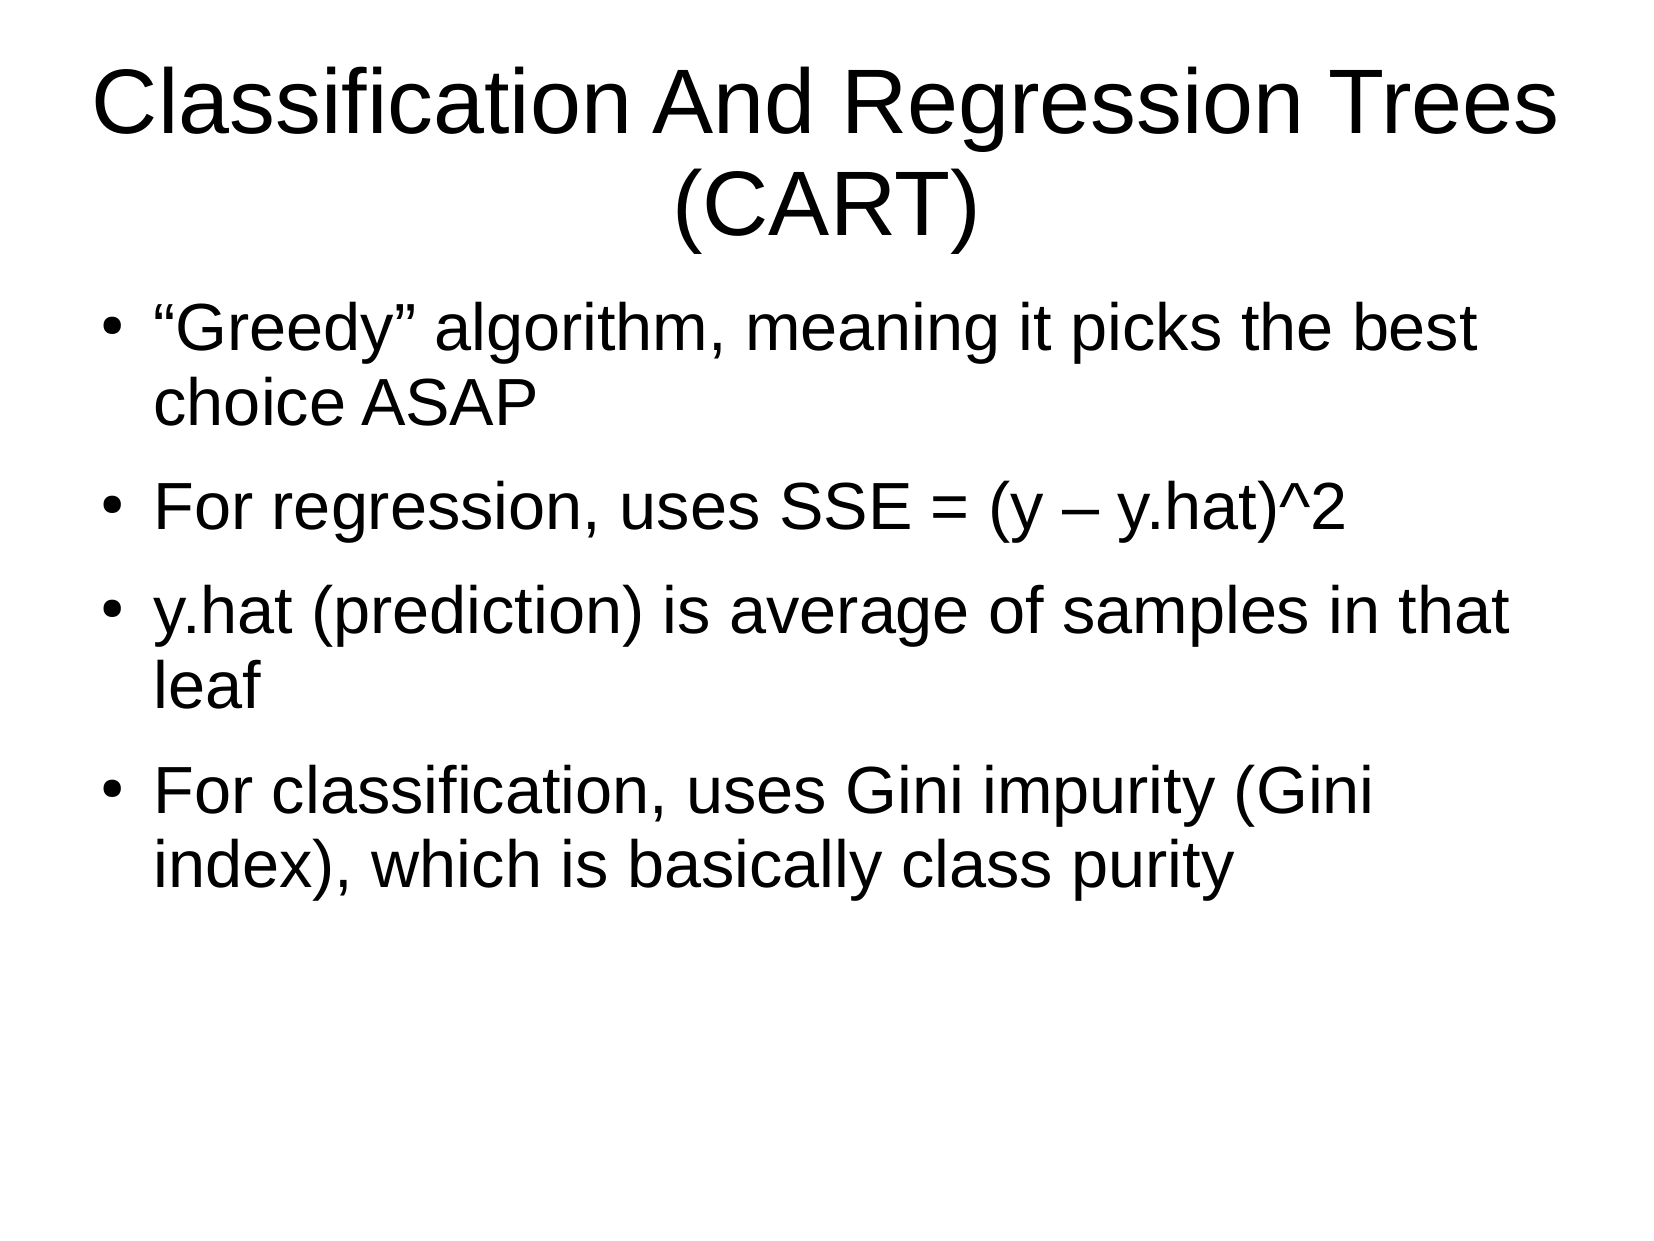

# Classification And Regression Trees (CART)
“Greedy” algorithm, meaning it picks the best choice ASAP
For regression, uses SSE = (y – y.hat)^2
y.hat (prediction) is average of samples in that leaf
For classification, uses Gini impurity (Gini index), which is basically class purity